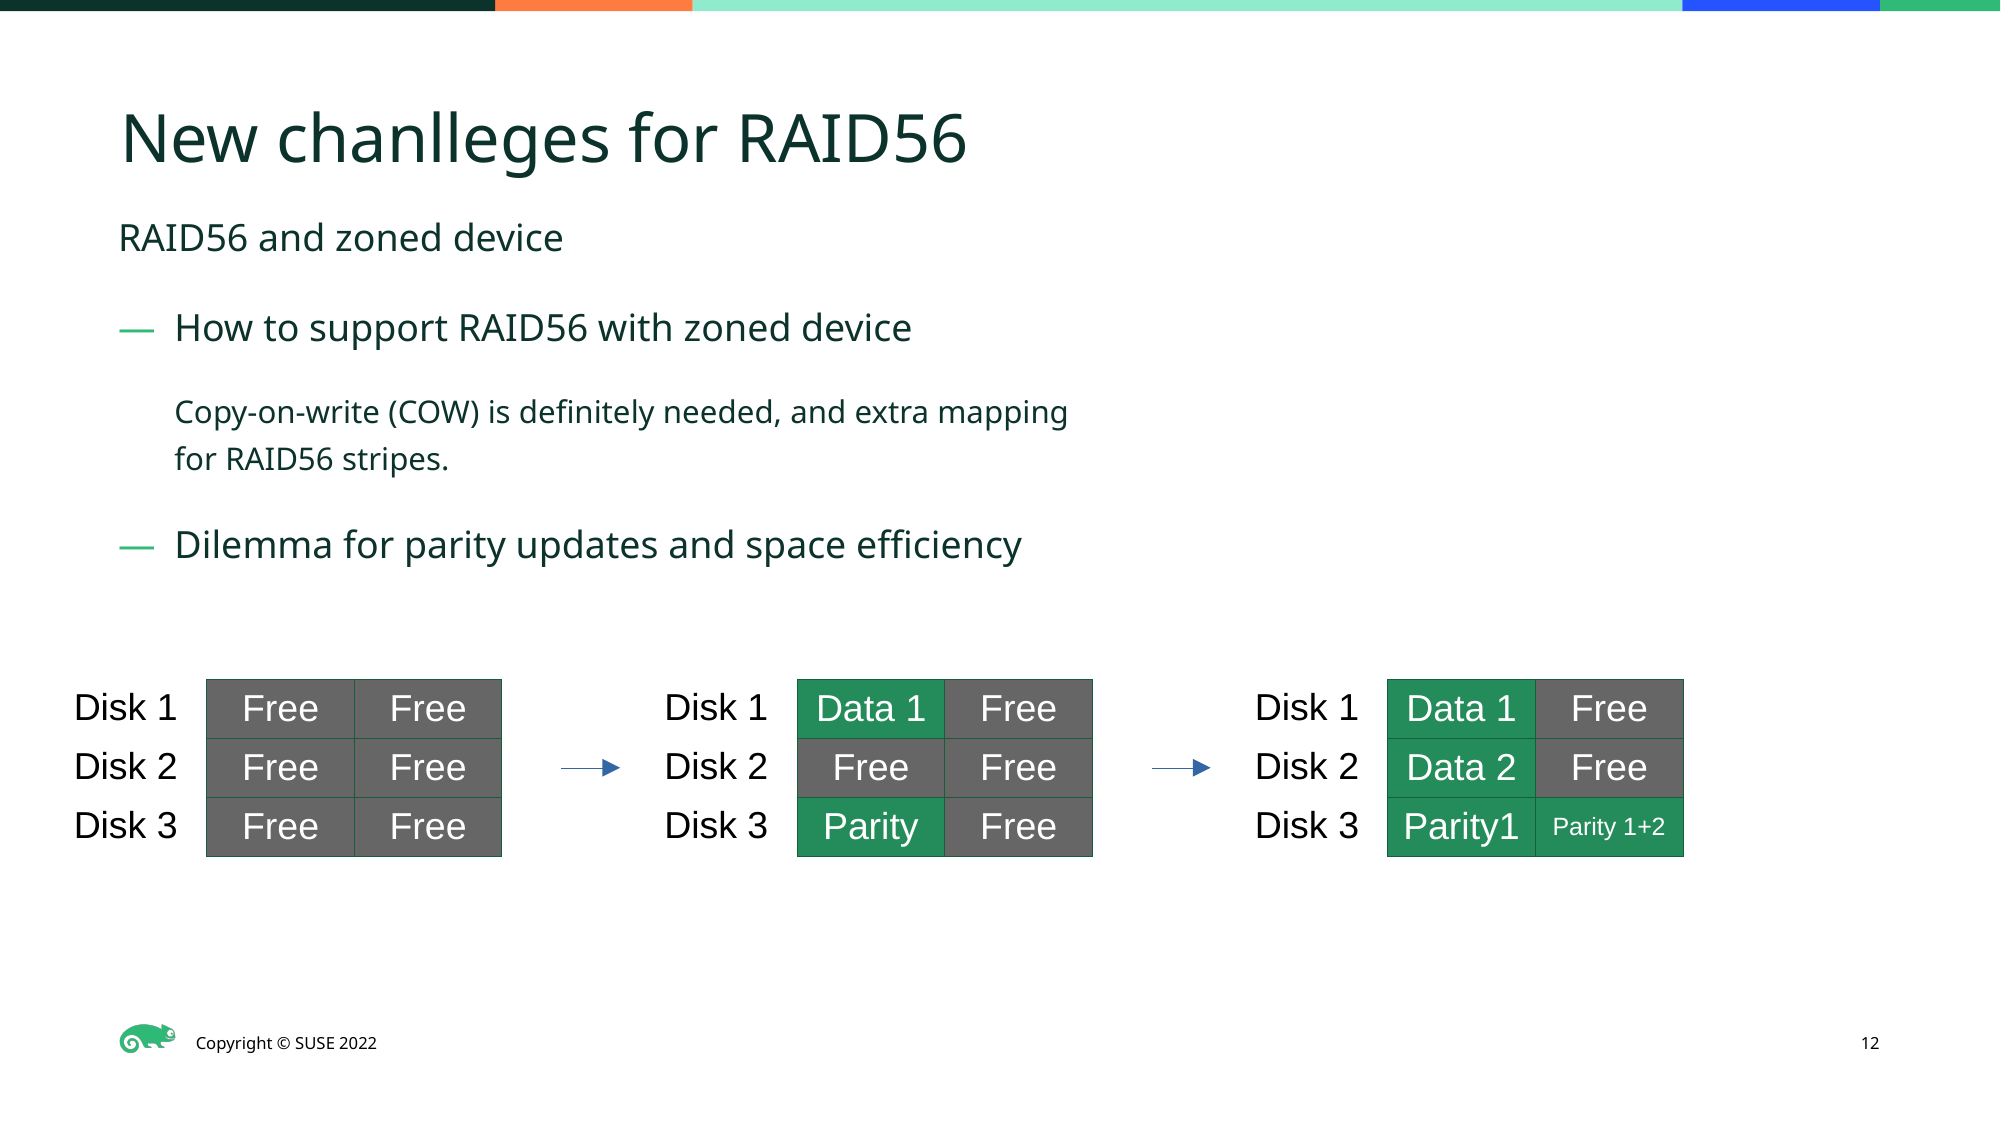

# New chanlleges for RAID56
RAID56 and zoned device
How to support RAID56 with zoned device
Copy-on-write (COW) is definitely needed, and extra mapping for RAID56 stripes.
Dilemma for parity updates and space efficiency
Disk 1
Free
Free
Disk 1
Data 1
Free
Disk 1
Data 1
Free
Disk 2
Free
Free
Disk 2
Free
Free
Disk 2
Data 2
Free
Disk 3
Free
Free
Disk 3
Parity
Free
Disk 3
Parity1
Parity 1+2
12